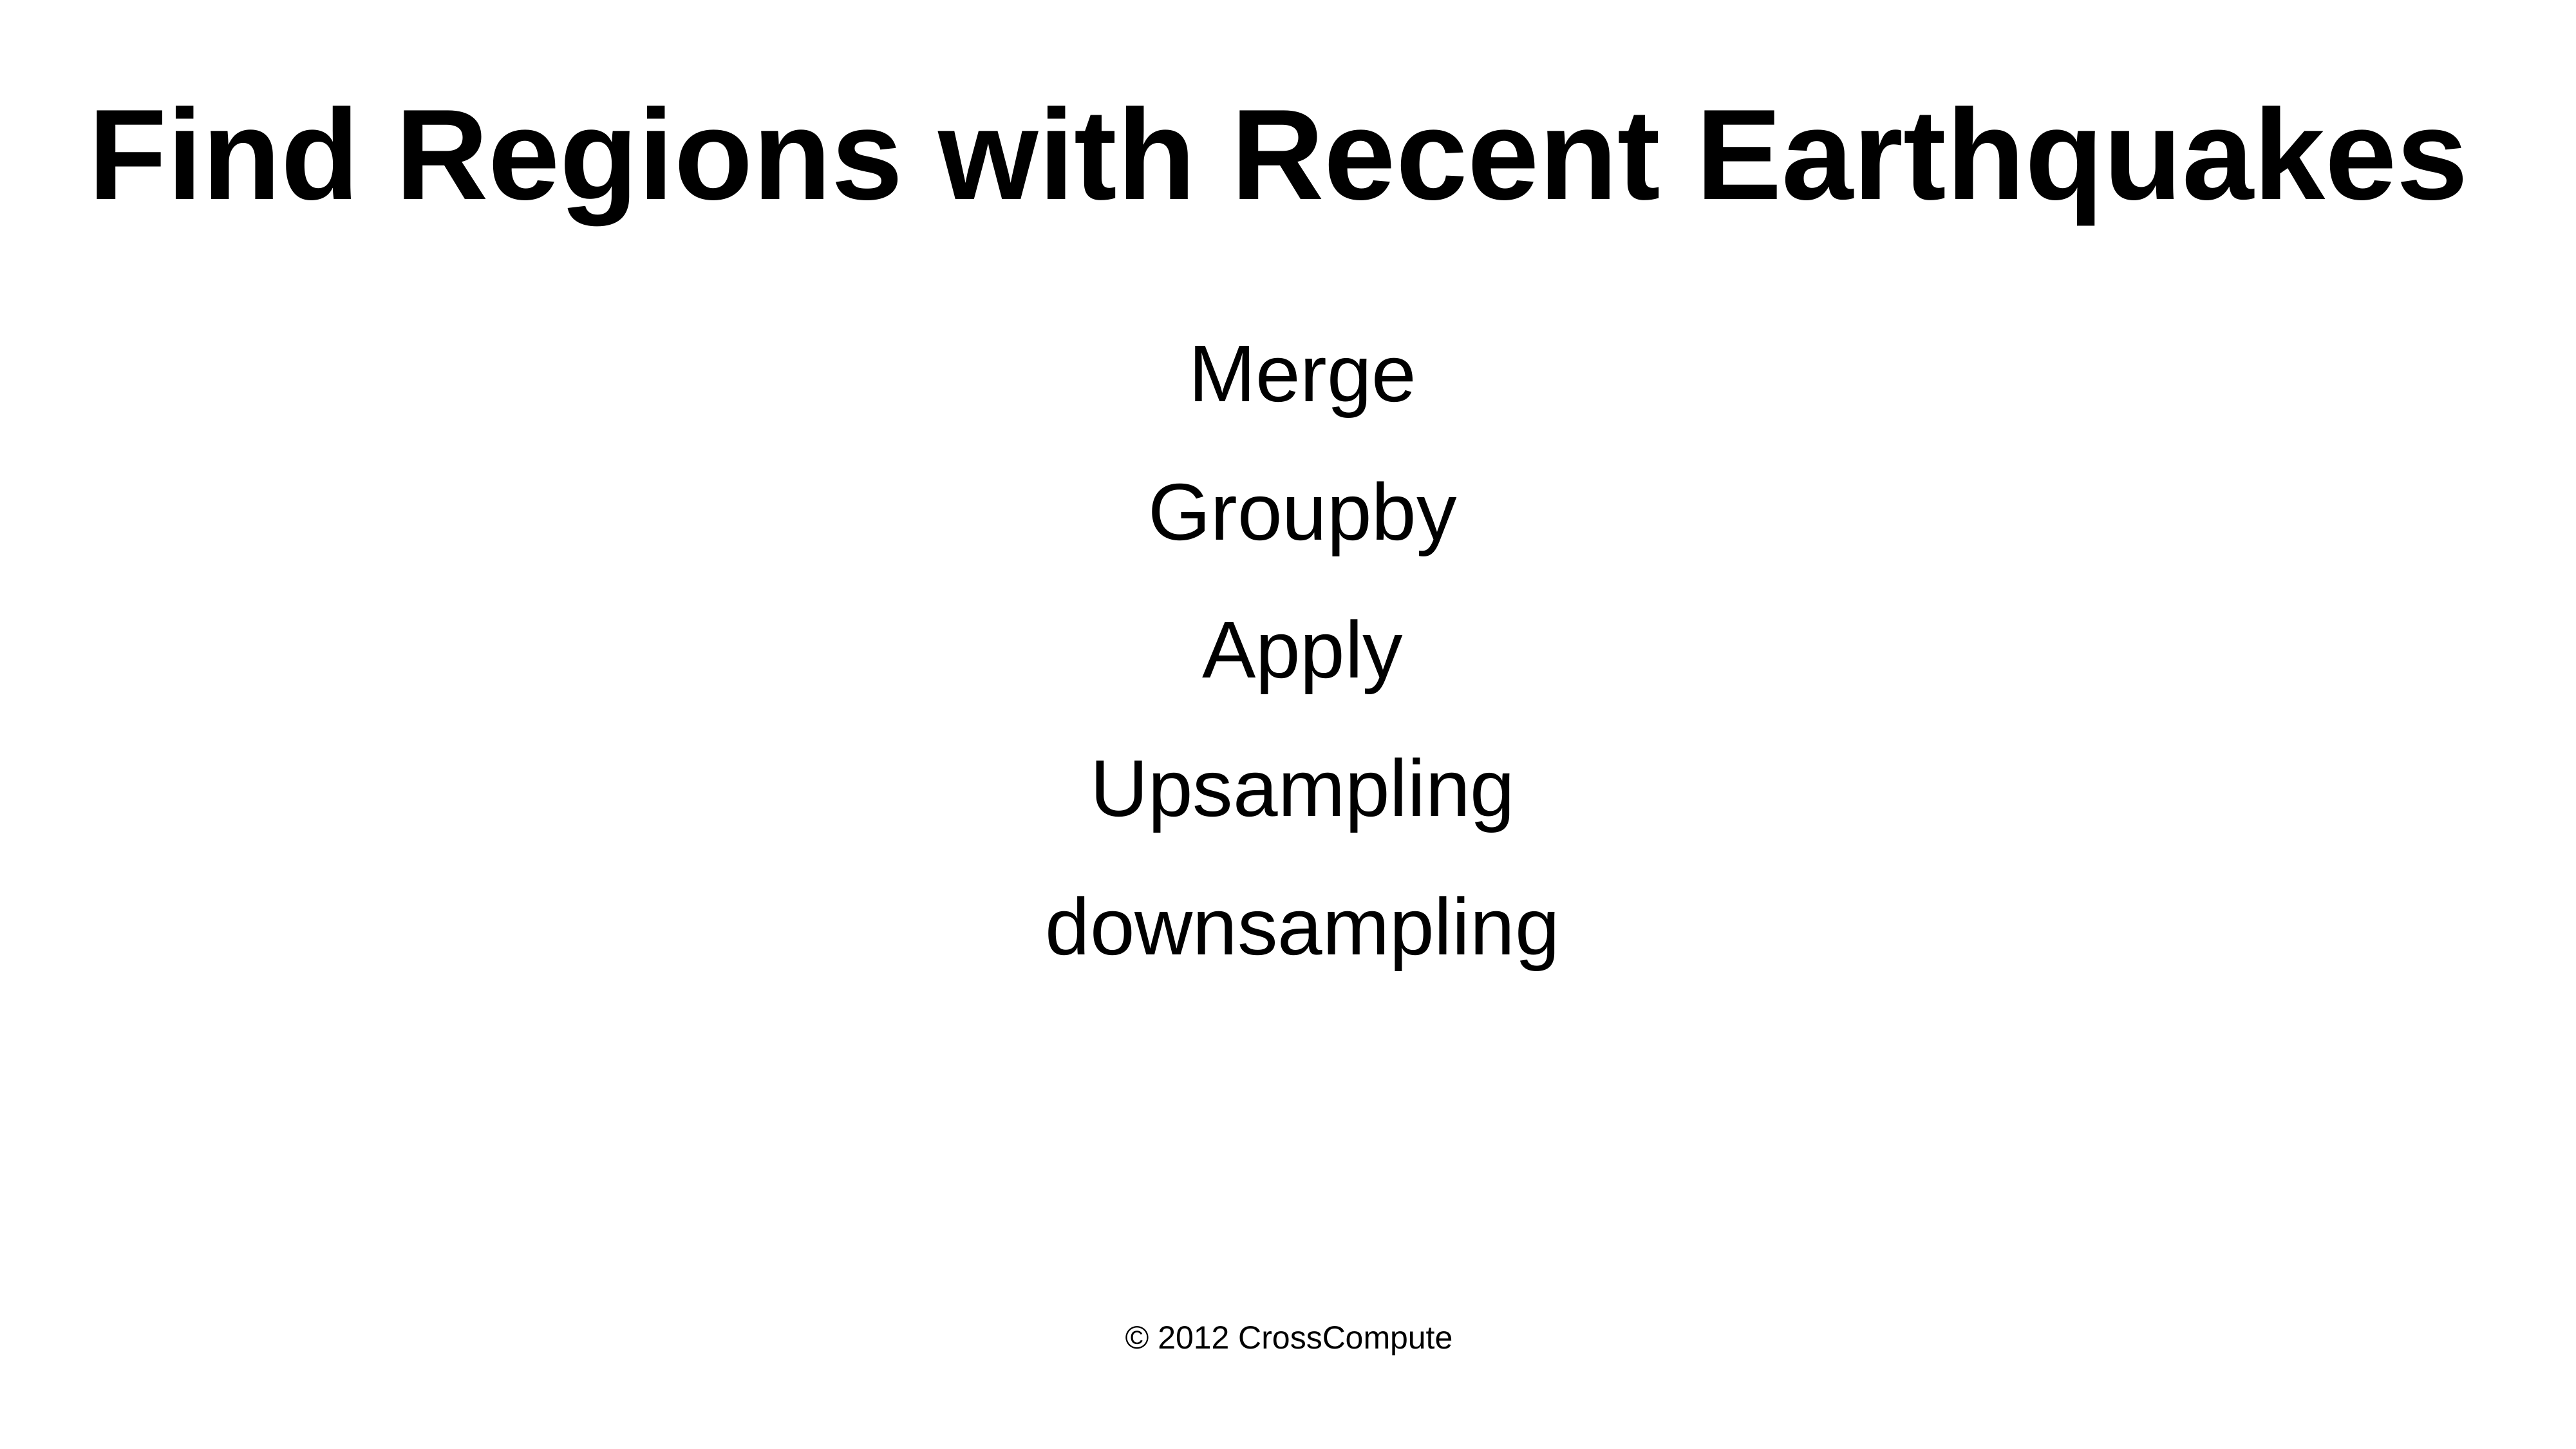

# Find Regions with Recent Earthquakes
Merge
Groupby
Apply
Upsampling
downsampling
© 2012 CrossCompute